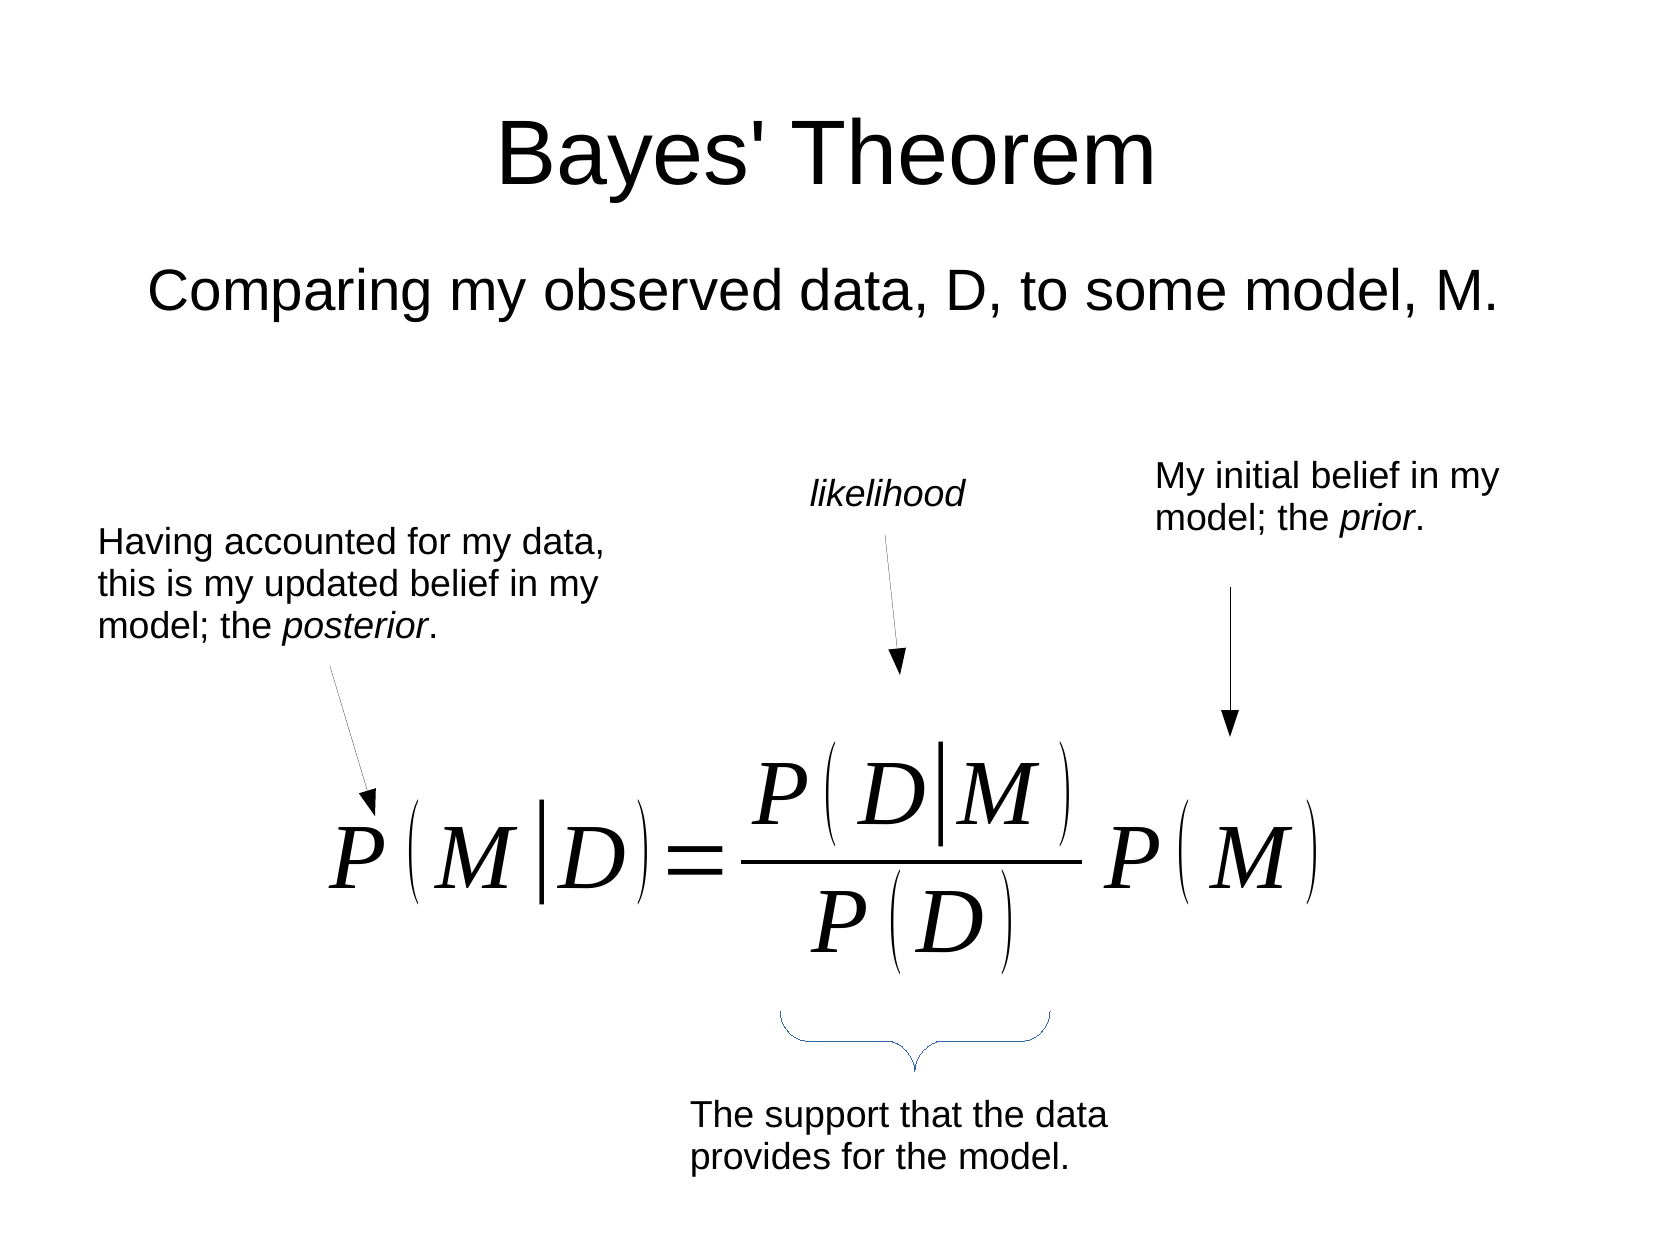

# Bayes' Theorem
Comparing my observed data, D, to some model, M.
My initial belief in my model; the prior.
likelihood
Having accounted for my data, this is my updated belief in my model; the posterior.
The support that the data provides for the model.